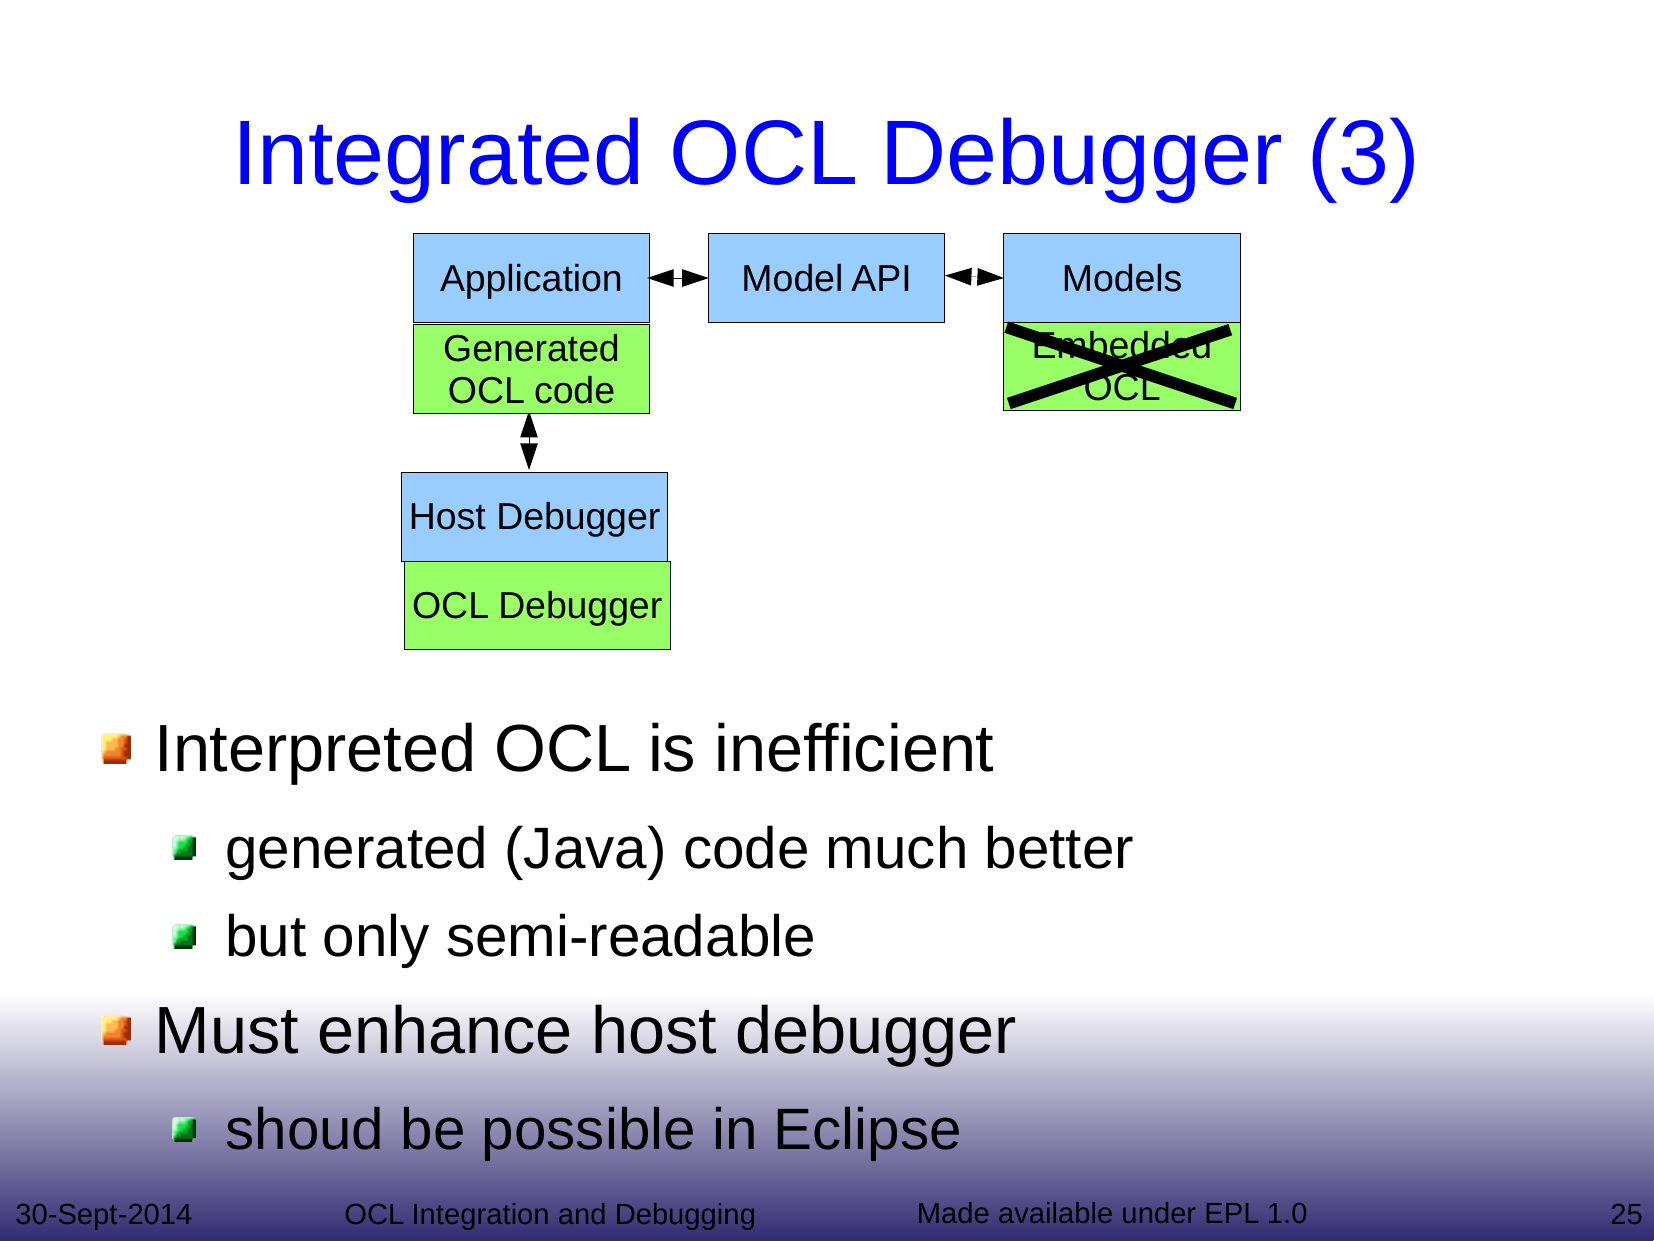

# Integrated OCL Debugger (3)
Application
Model API
Models
Embedded
OCL
Generated
OCL code
Host Debugger
OCL Debugger
Interpreted OCL is inefficient
generated (Java) code much better
but only semi-readable
Must enhance host debugger
shoud be possible in Eclipse
30-Sept-2014
OCL Integration and Debugging
25